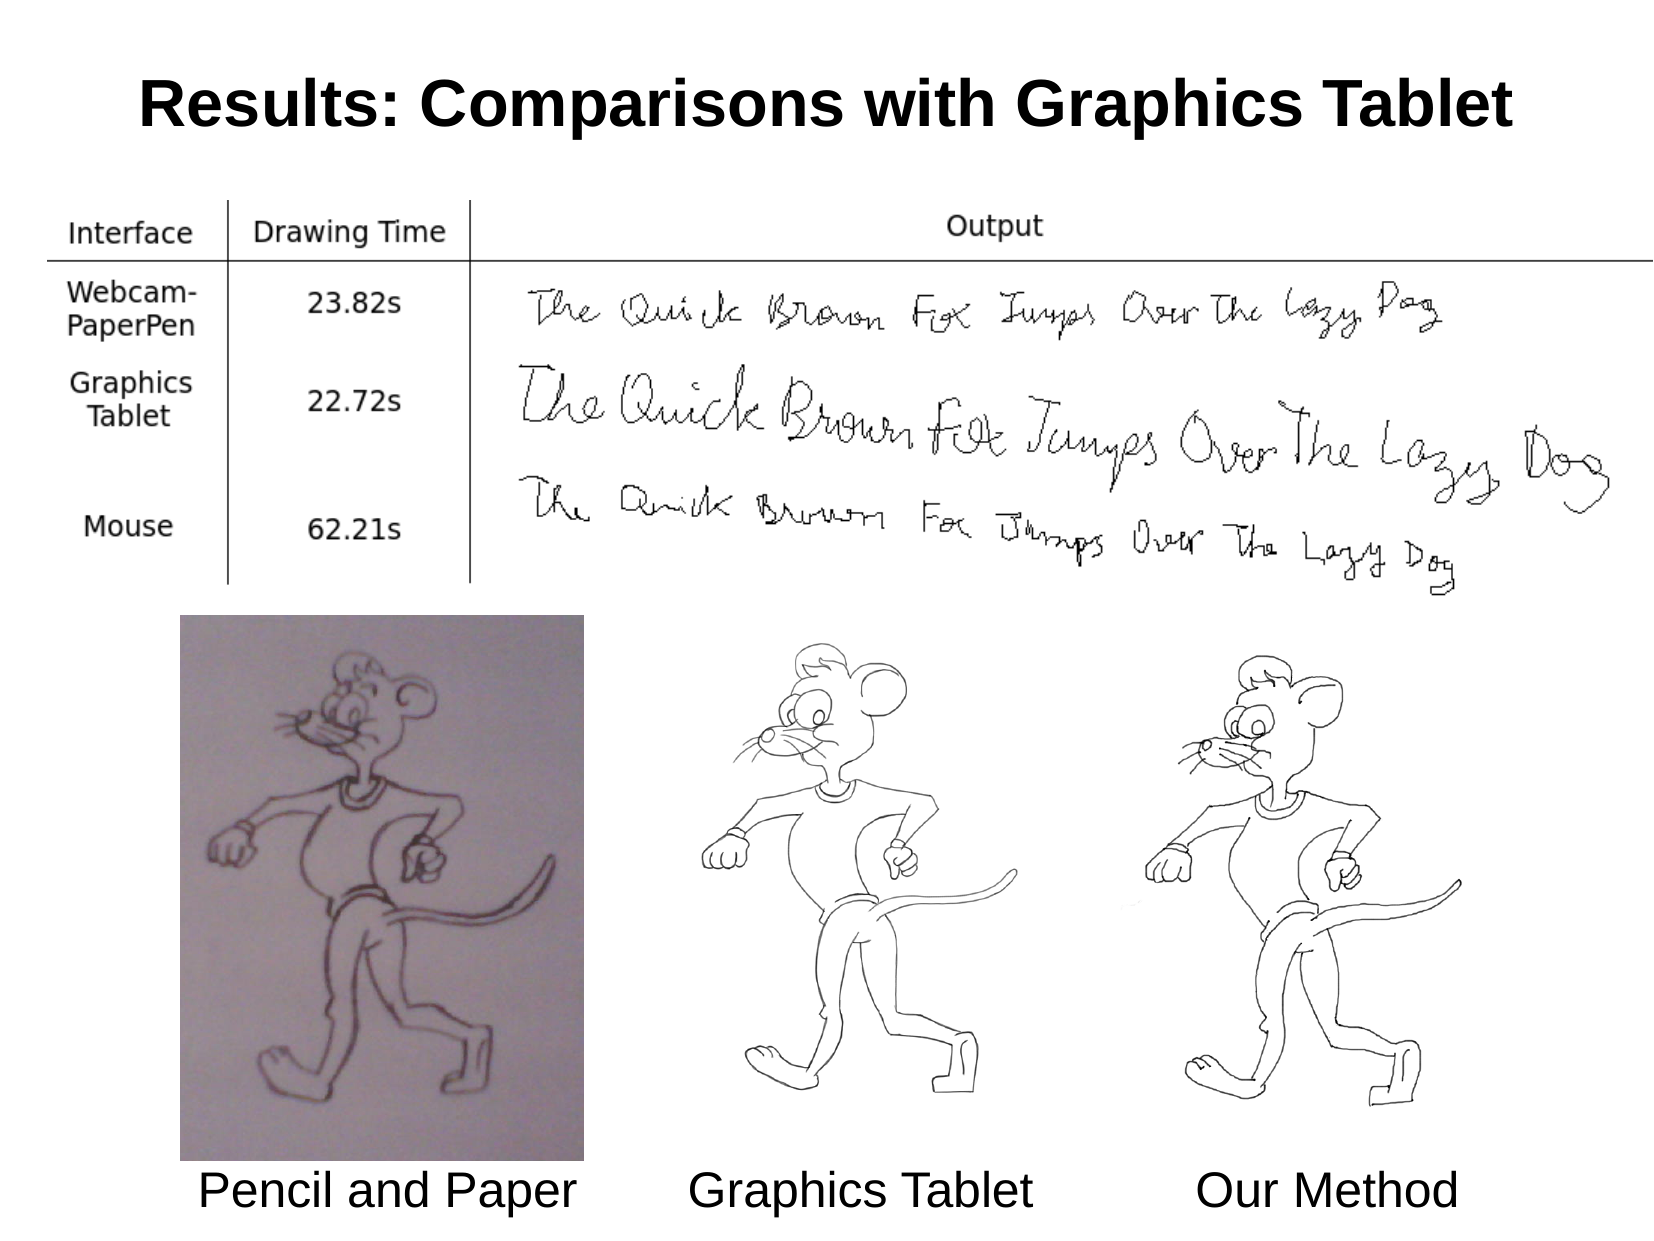

Results: Comparisons with Graphics Tablet
Pencil and Paper
Graphics Tablet
Our Method